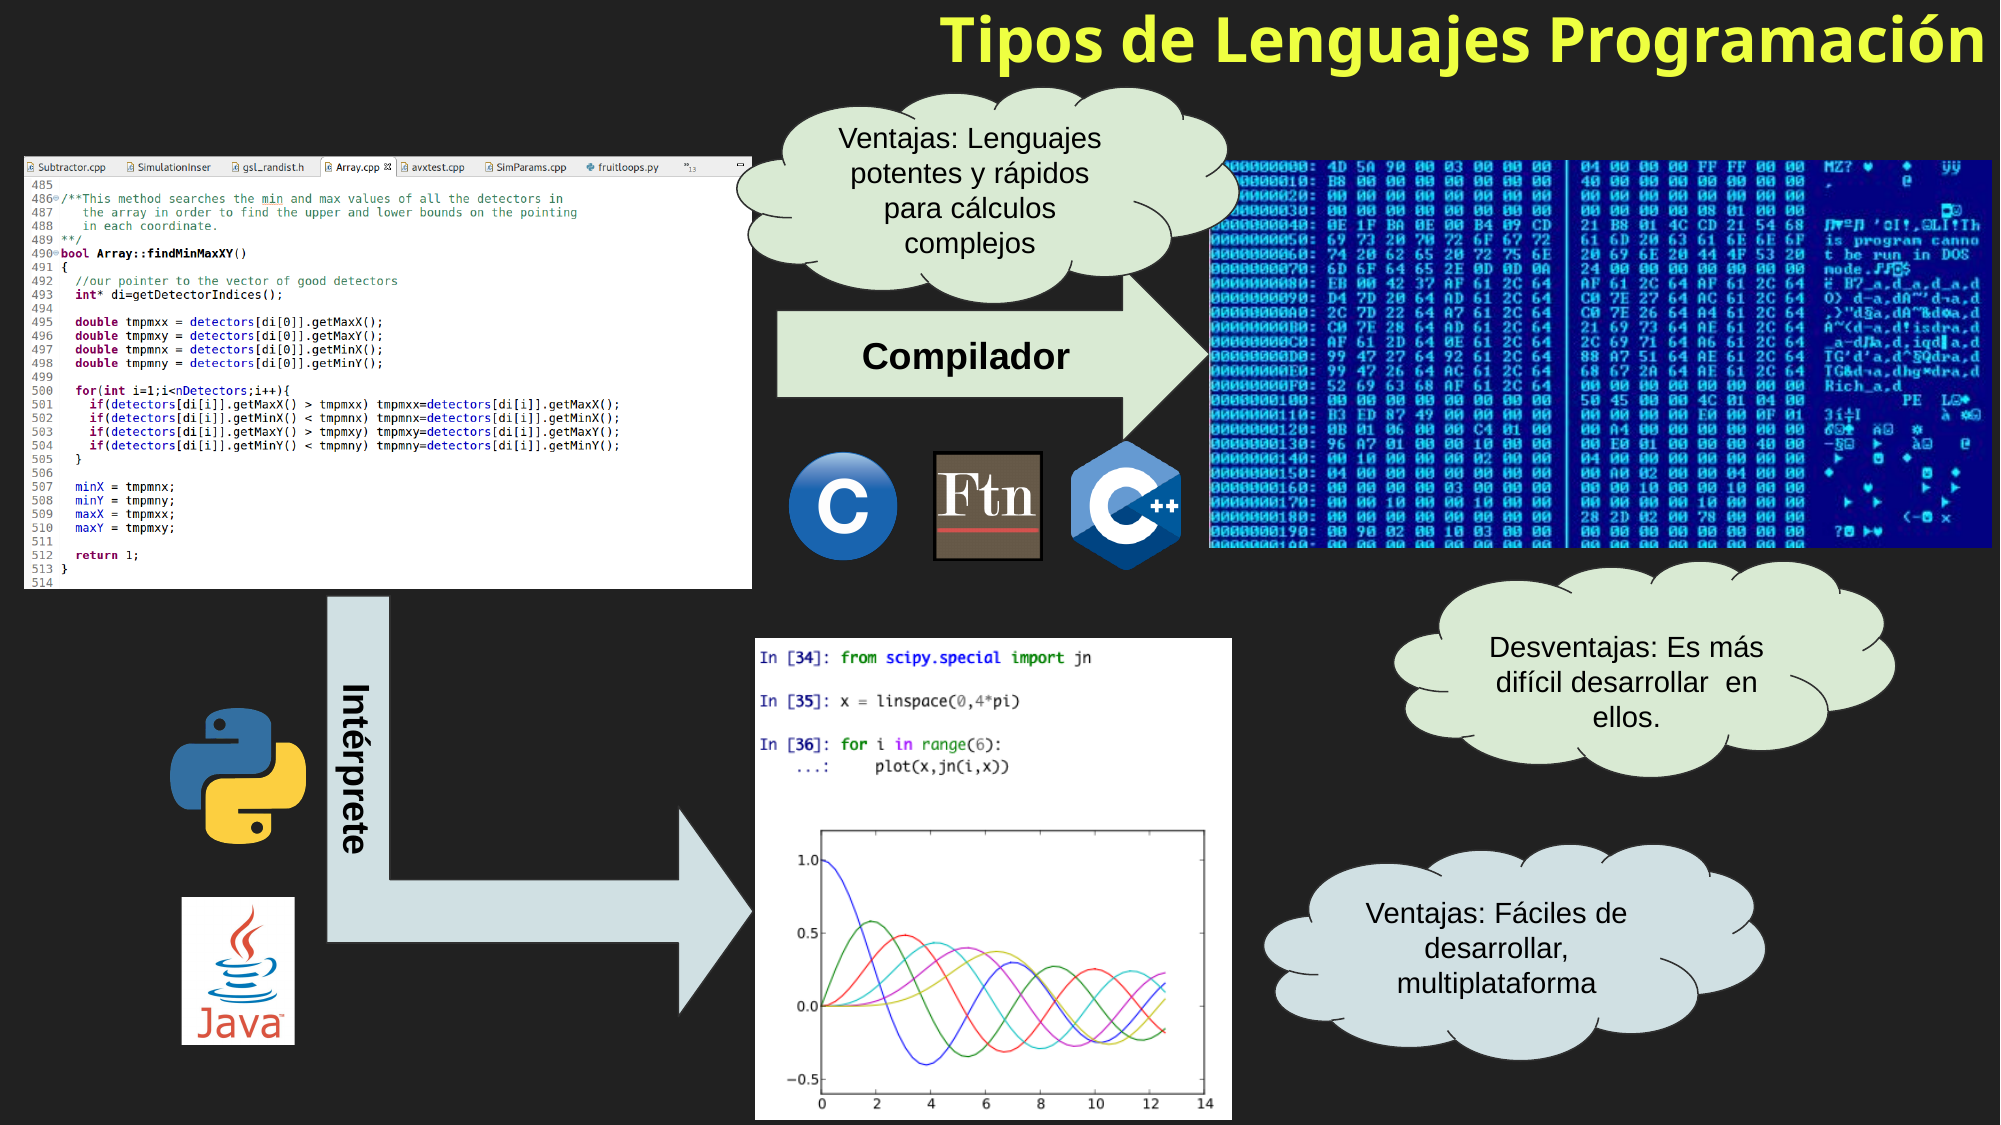

# Tipos de Lenguajes Programación
Ventajas: Lenguajes potentes y rápidos para cálculos complejos
Compilador
Desventajas: Es más difícil desarrollar en ellos.
Intérprete
Ventajas: Fáciles de desarrollar, multiplataforma